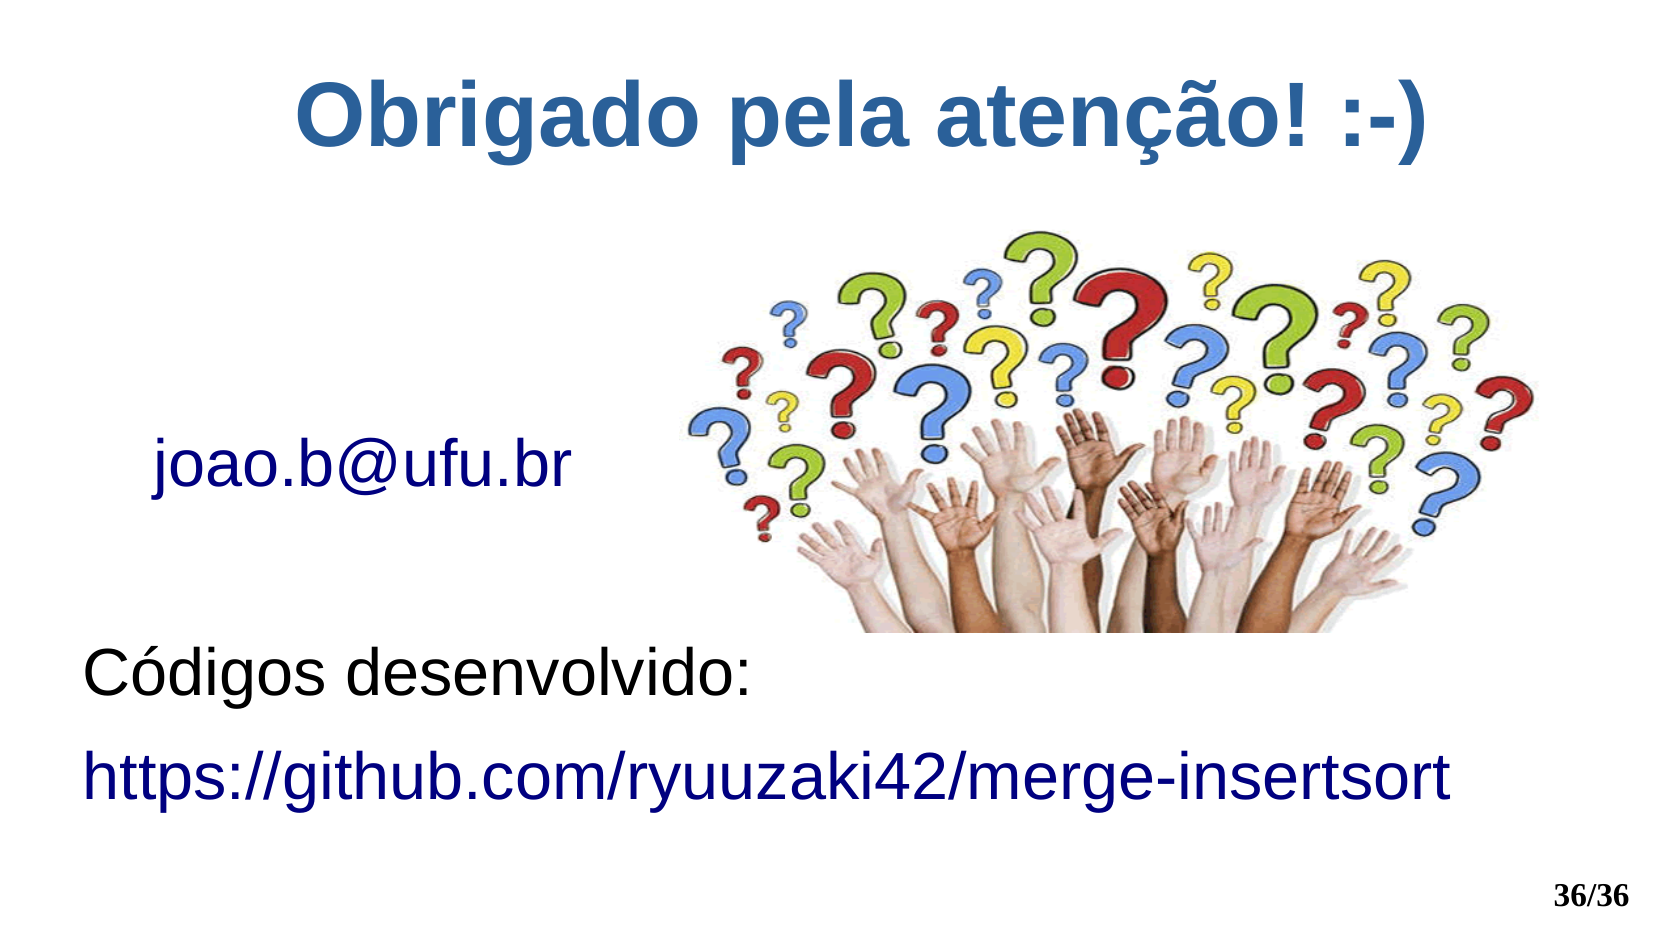

# Obrigado pela atenção! :-)
joao.b@ufu.br
Códigos desenvolvido:
https://github.com/ryuuzaki42/merge-insertsort
36